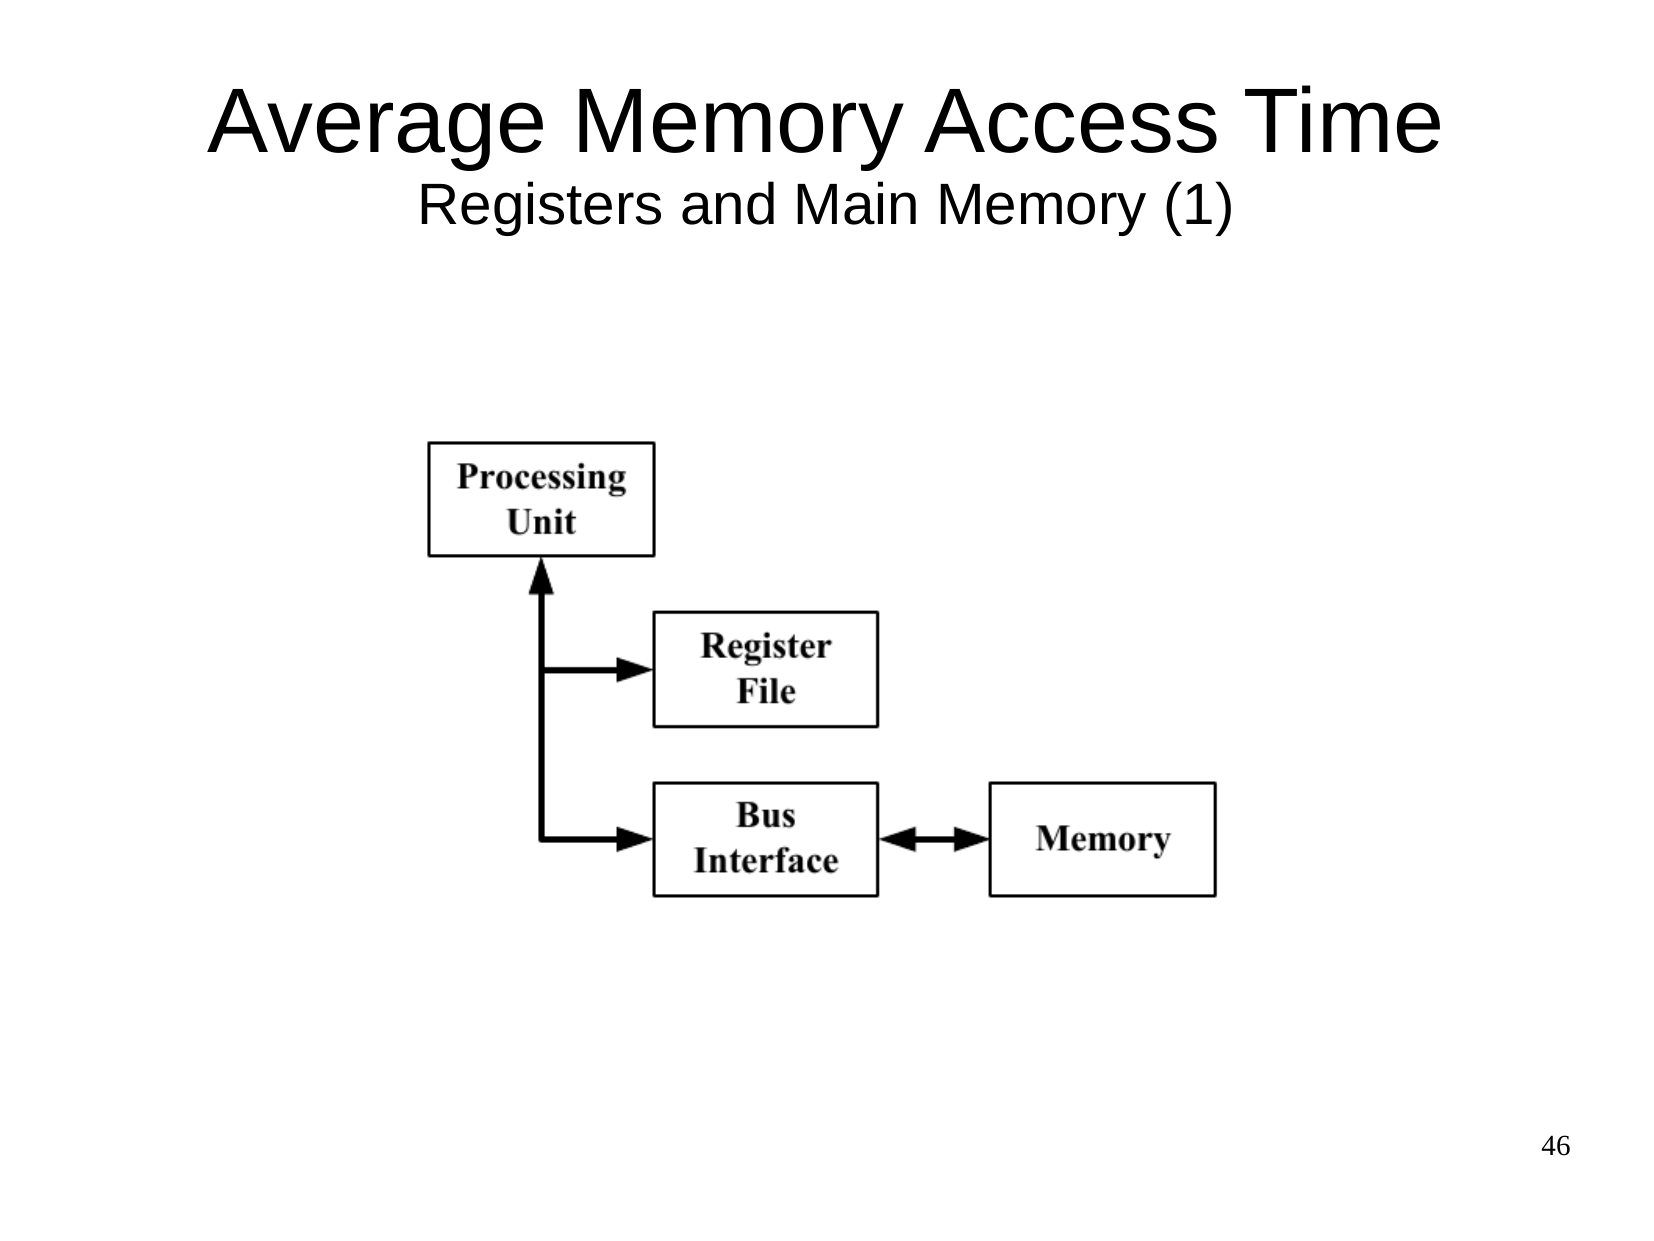

# Average Memory Access Time Registers and Main Memory (1)
46